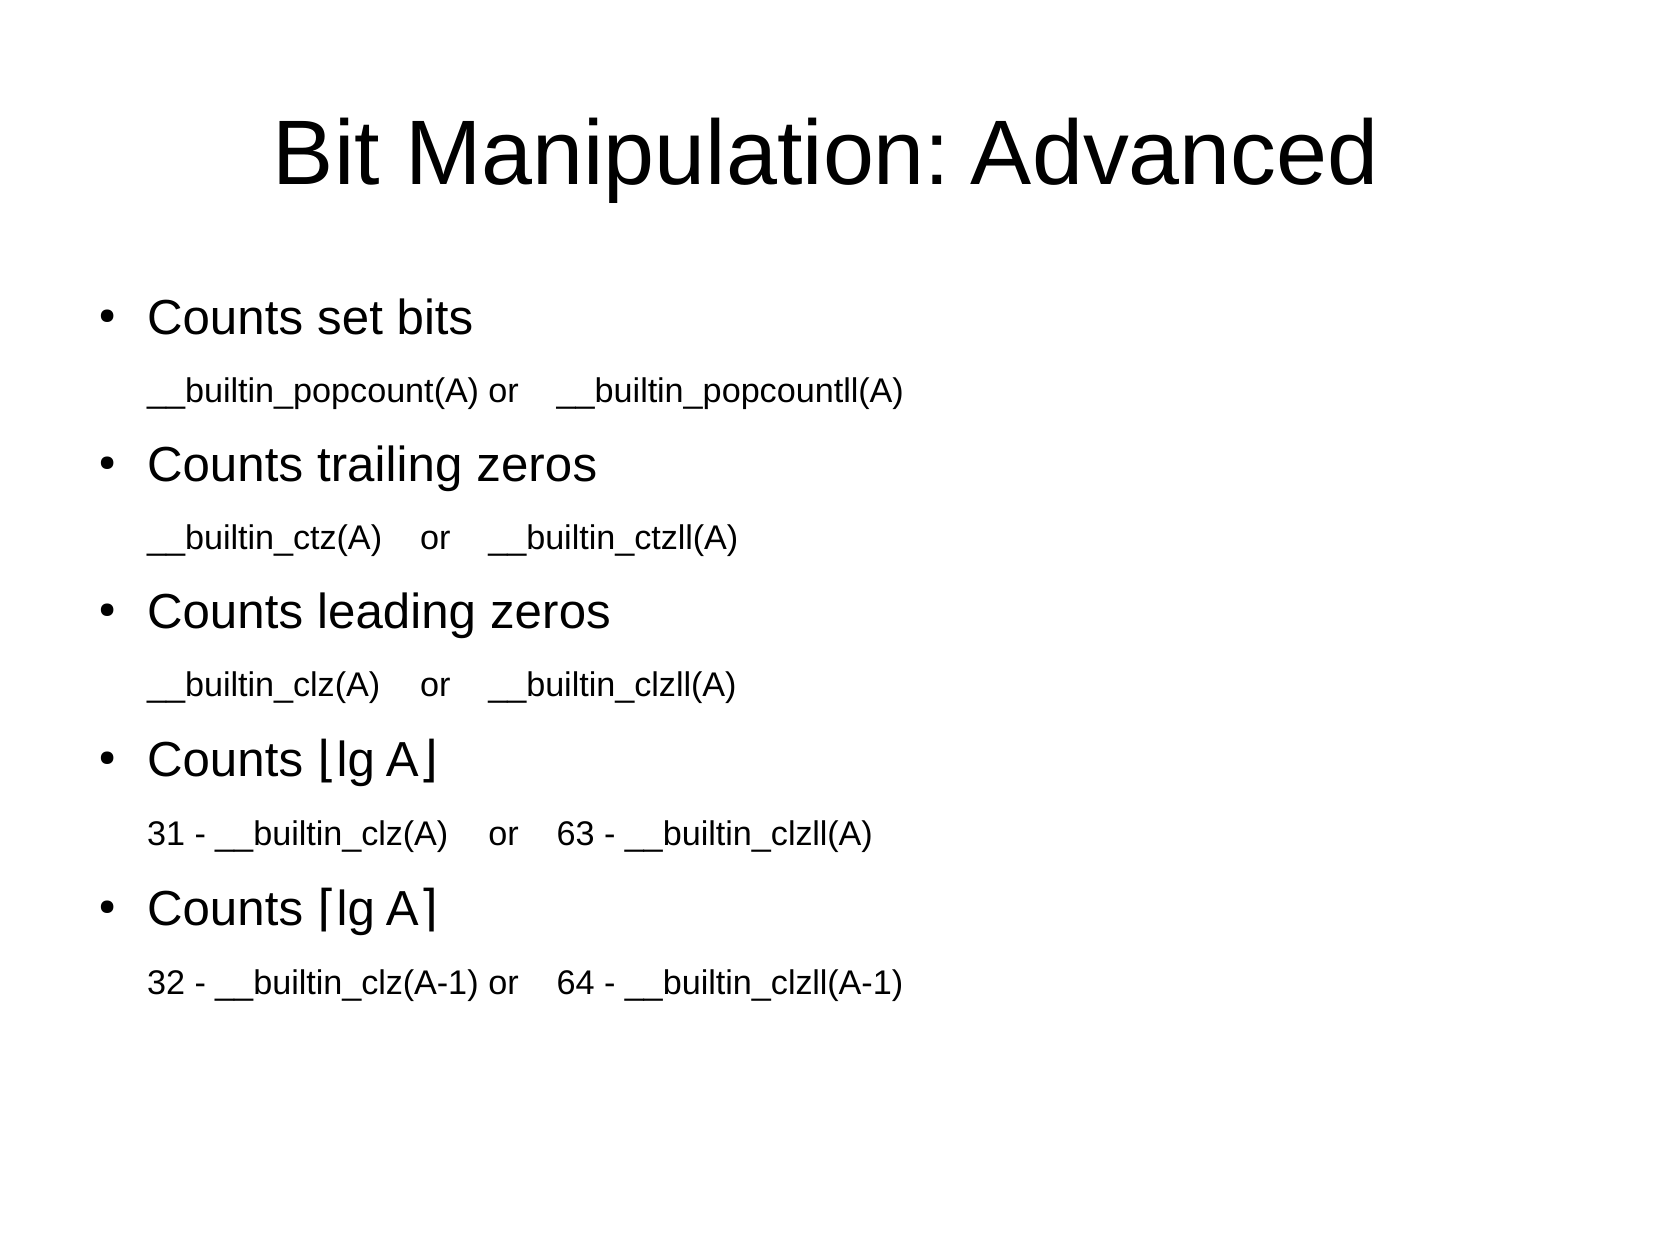

# Bit Manipulation: Advanced
Counts set bits
__builtin_popcount(A)			or		__builtin_popcountll(A)
Counts trailing zeros
__builtin_ctz(A)				or		__builtin_ctzll(A)
Counts leading zeros
__builtin_clz(A)				or		__builtin_clzll(A)
Counts ⌊lg A⌋
31 - __builtin_clz(A)			or		63 - __builtin_clzll(A)
Counts ⌈lg A⌉
32 - __builtin_clz(A-1)			or		64 - __builtin_clzll(A-1)